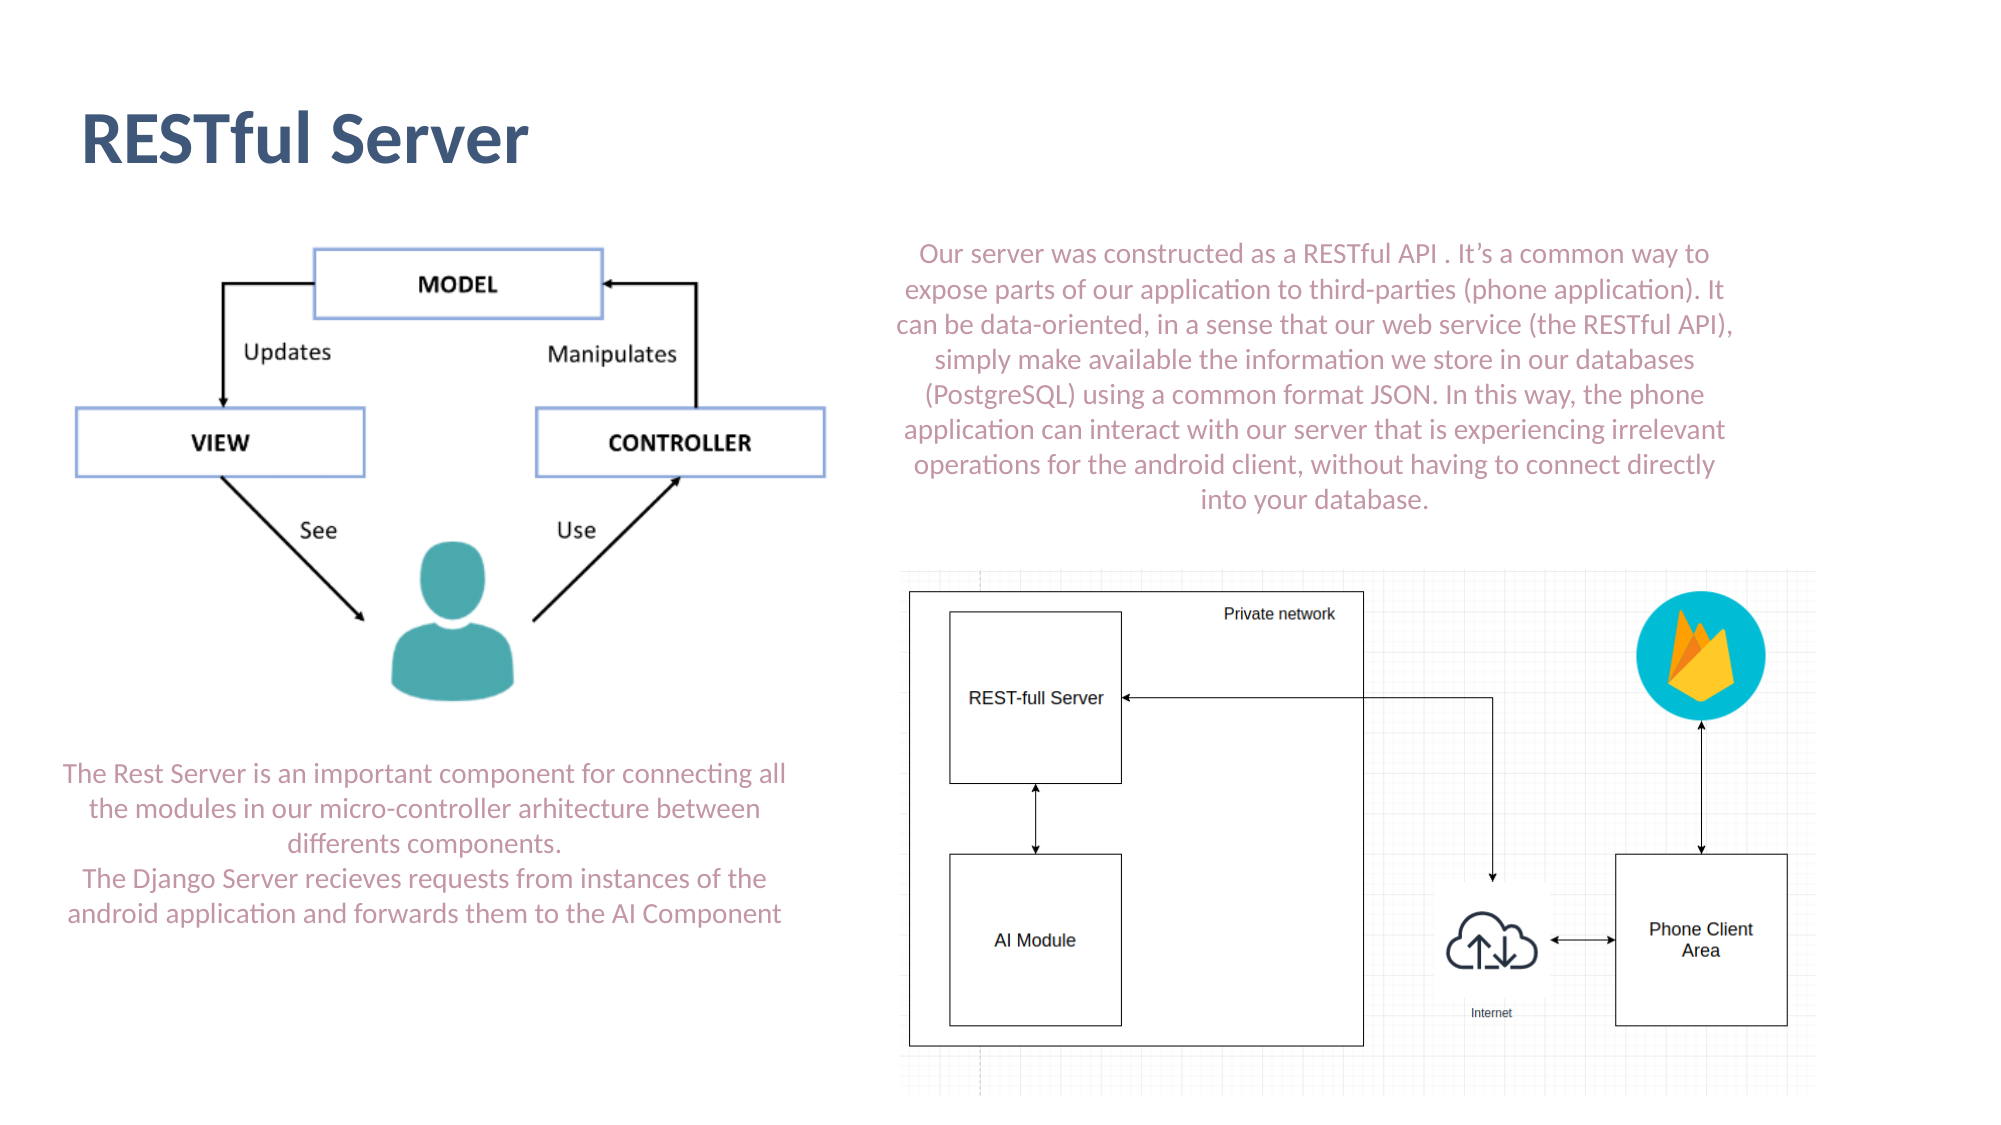

# RESTful Server
Our server was constructed as a RESTful API . It’s a common way to expose parts of our application to third-parties (phone application). It can be data-oriented, in a sense that our web service (the RESTful API), simply make available the information we store in our databases (PostgreSQL) using a common format JSON. In this way, the phone application can interact with our server that is experiencing irrelevant operations for the android client, without having to connect directly into your database.
The Rest Server is an important component for connecting all the modules in our micro-controller arhitecture between differents components.
The Django Server recieves requests from instances of the android application and forwards them to the AI Component